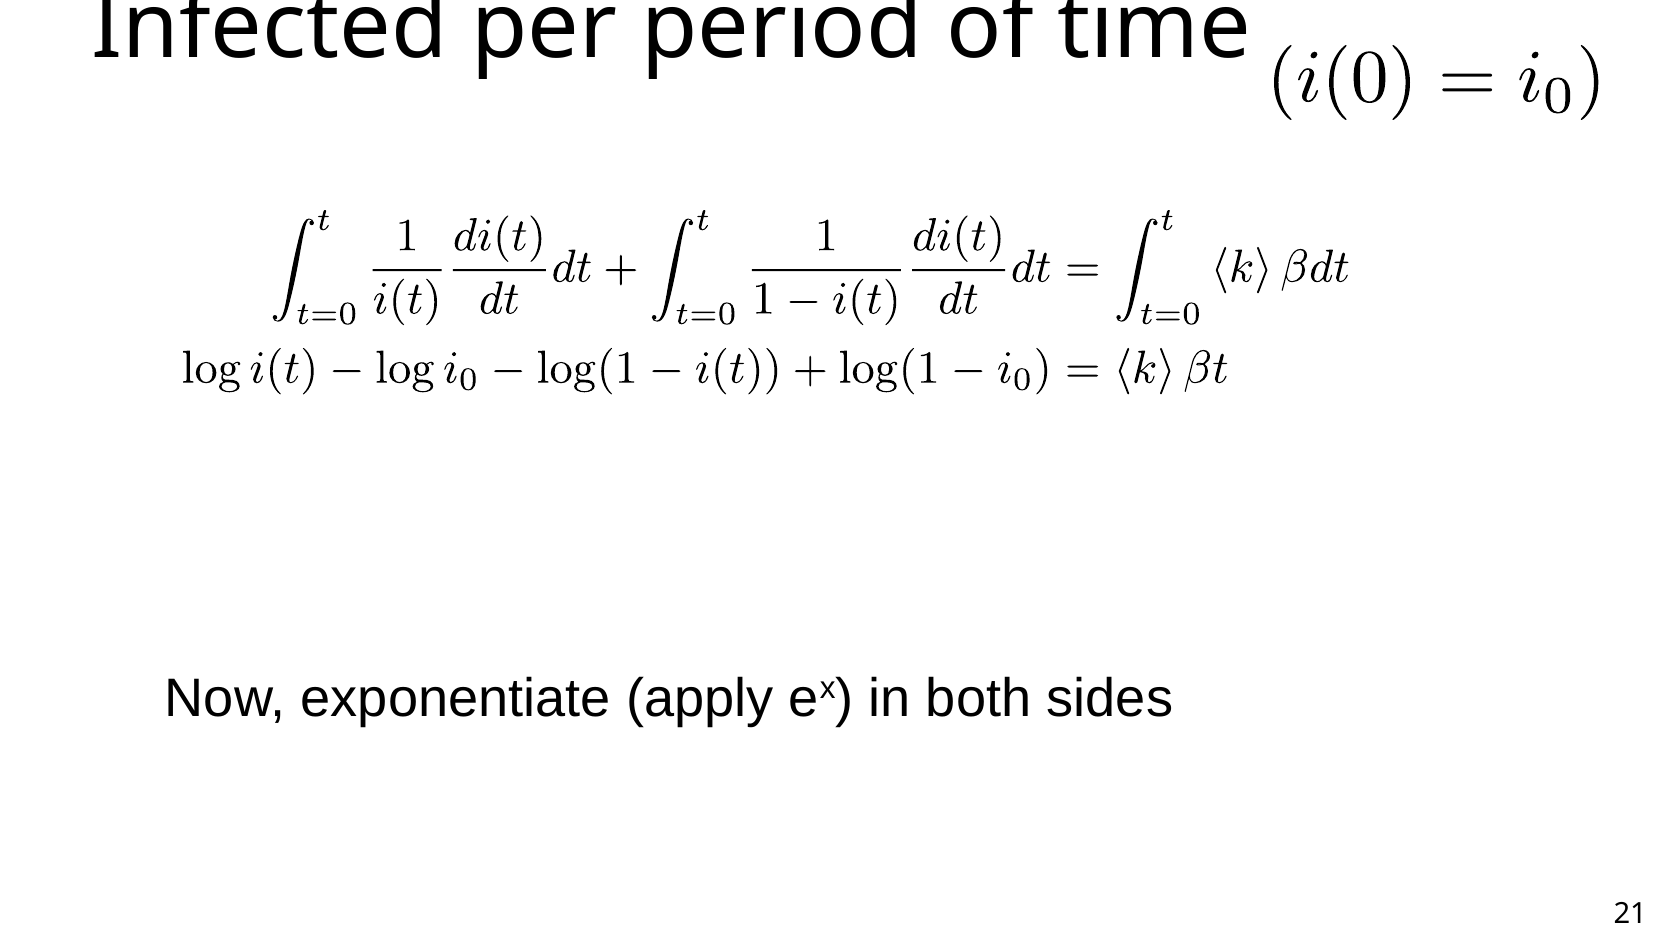

# Infected per period of time
Now, exponentiate (apply ex) in both sides
21